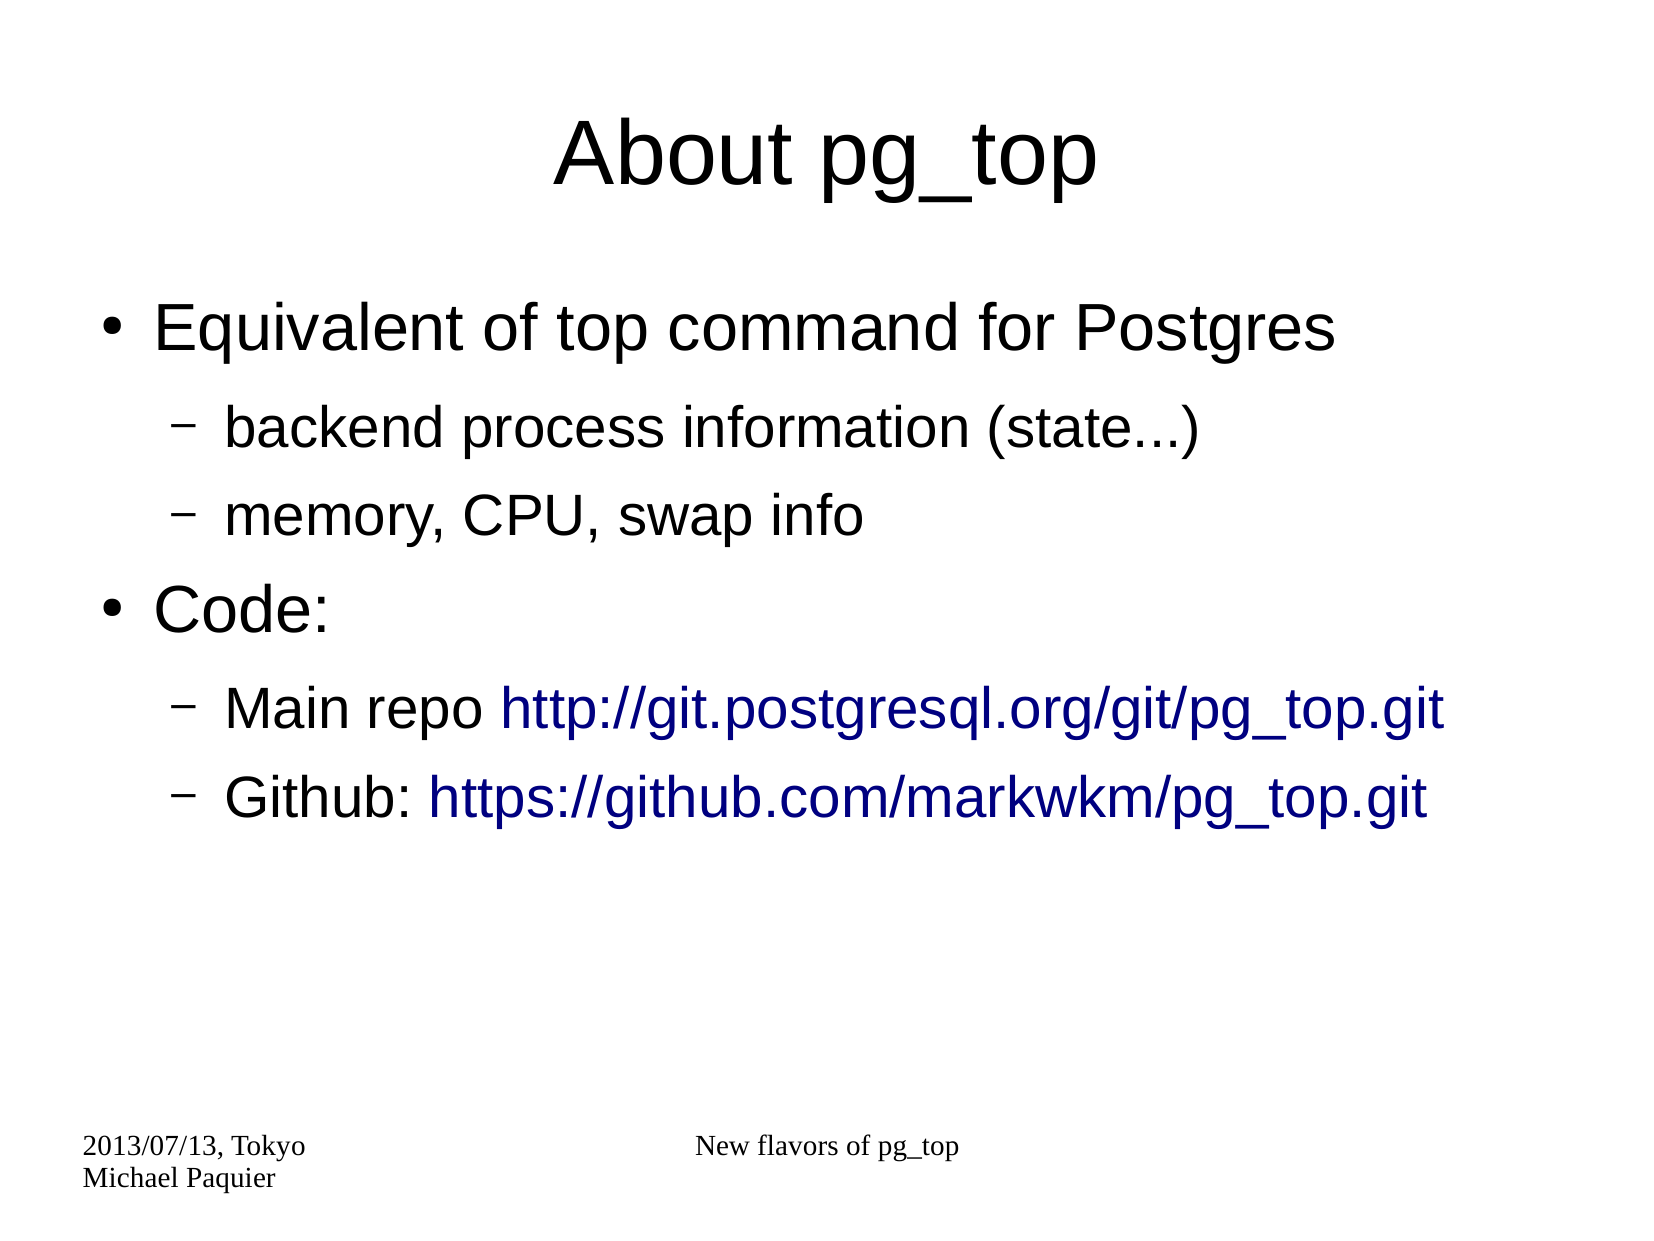

# About pg_top
Equivalent of top command for Postgres
backend process information (state...)
memory, CPU, swap info
Code:
Main repo http://git.postgresql.org/git/pg_top.git
Github: https://github.com/markwkm/pg_top.git